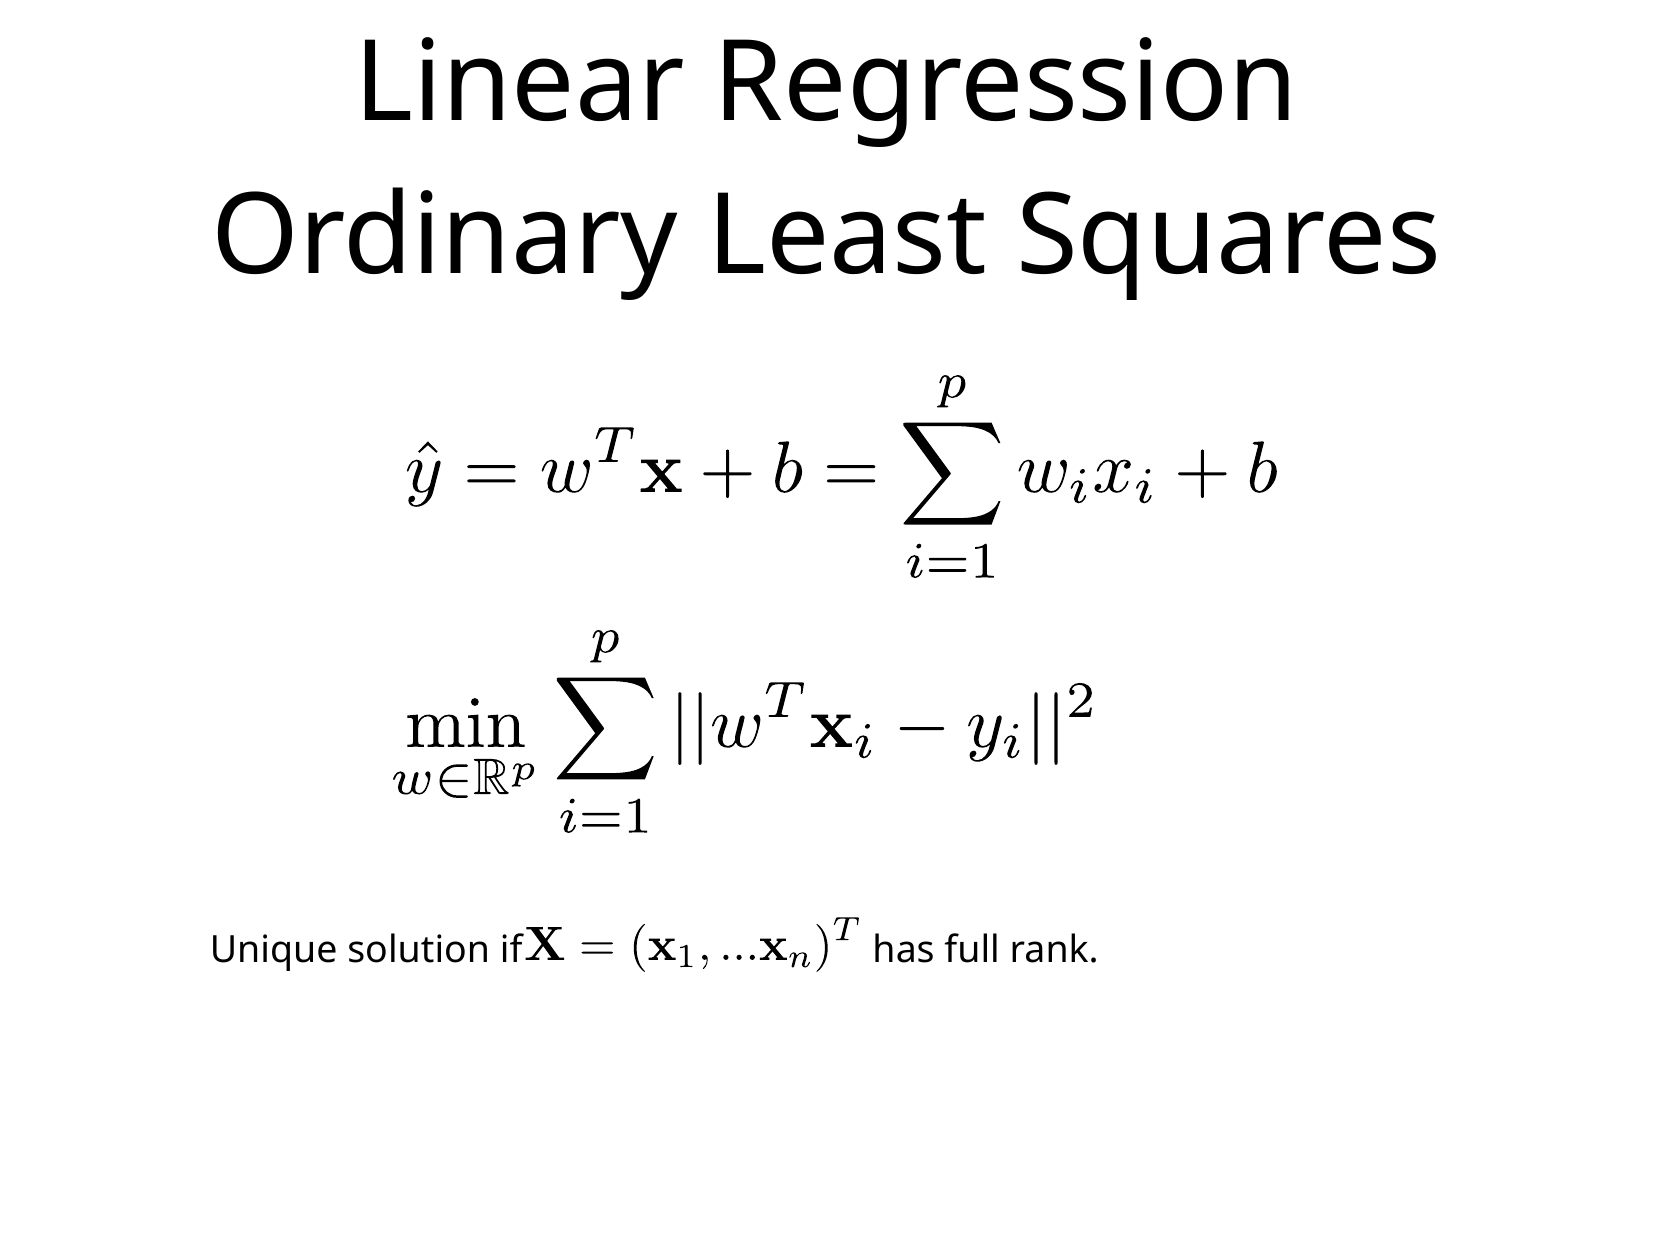

# Linear Regression Ordinary Least Squares
Unique solution if has full rank.